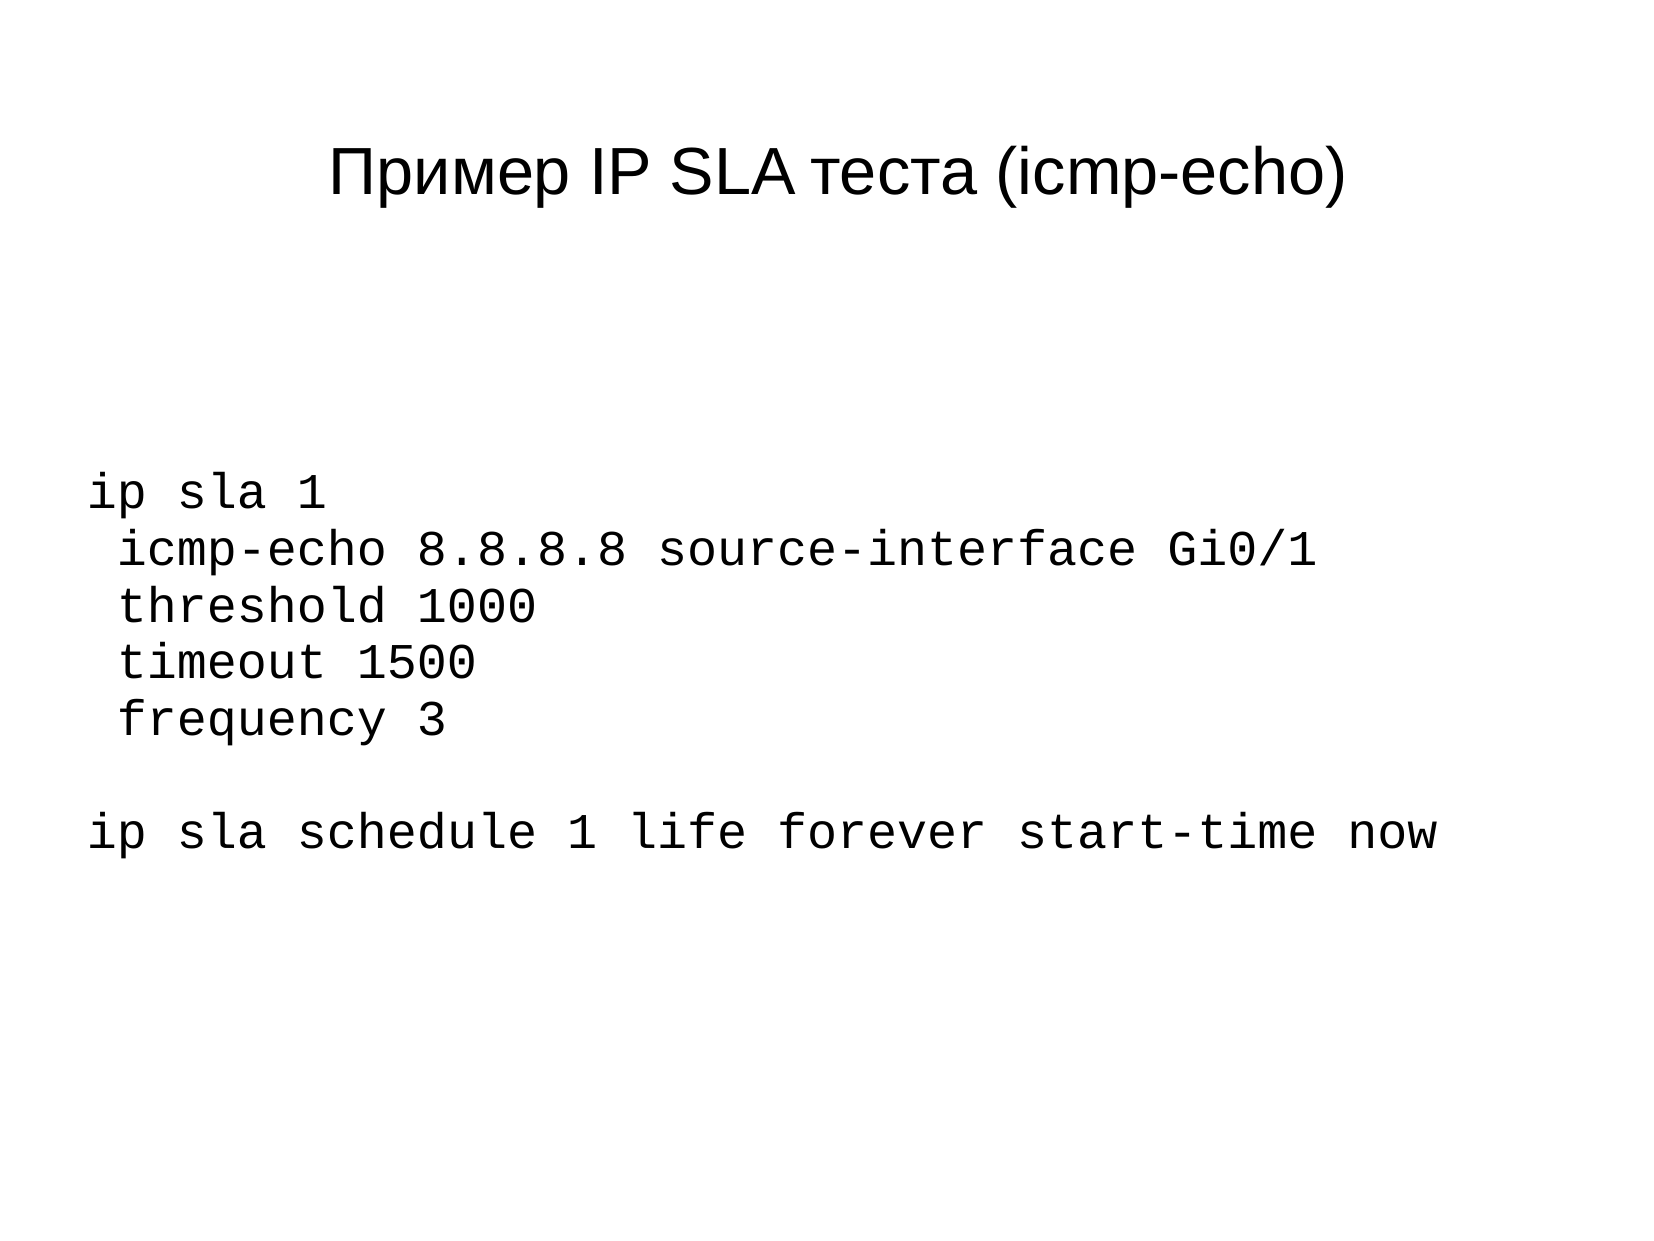

# Пример IP SLA теста (icmp-echo)
ip sla 1
 icmp-echo 8.8.8.8 source-interface Gi0/1
 threshold 1000
 timeout 1500
 frequency 3
ip sla schedule 1 life forever start-time now